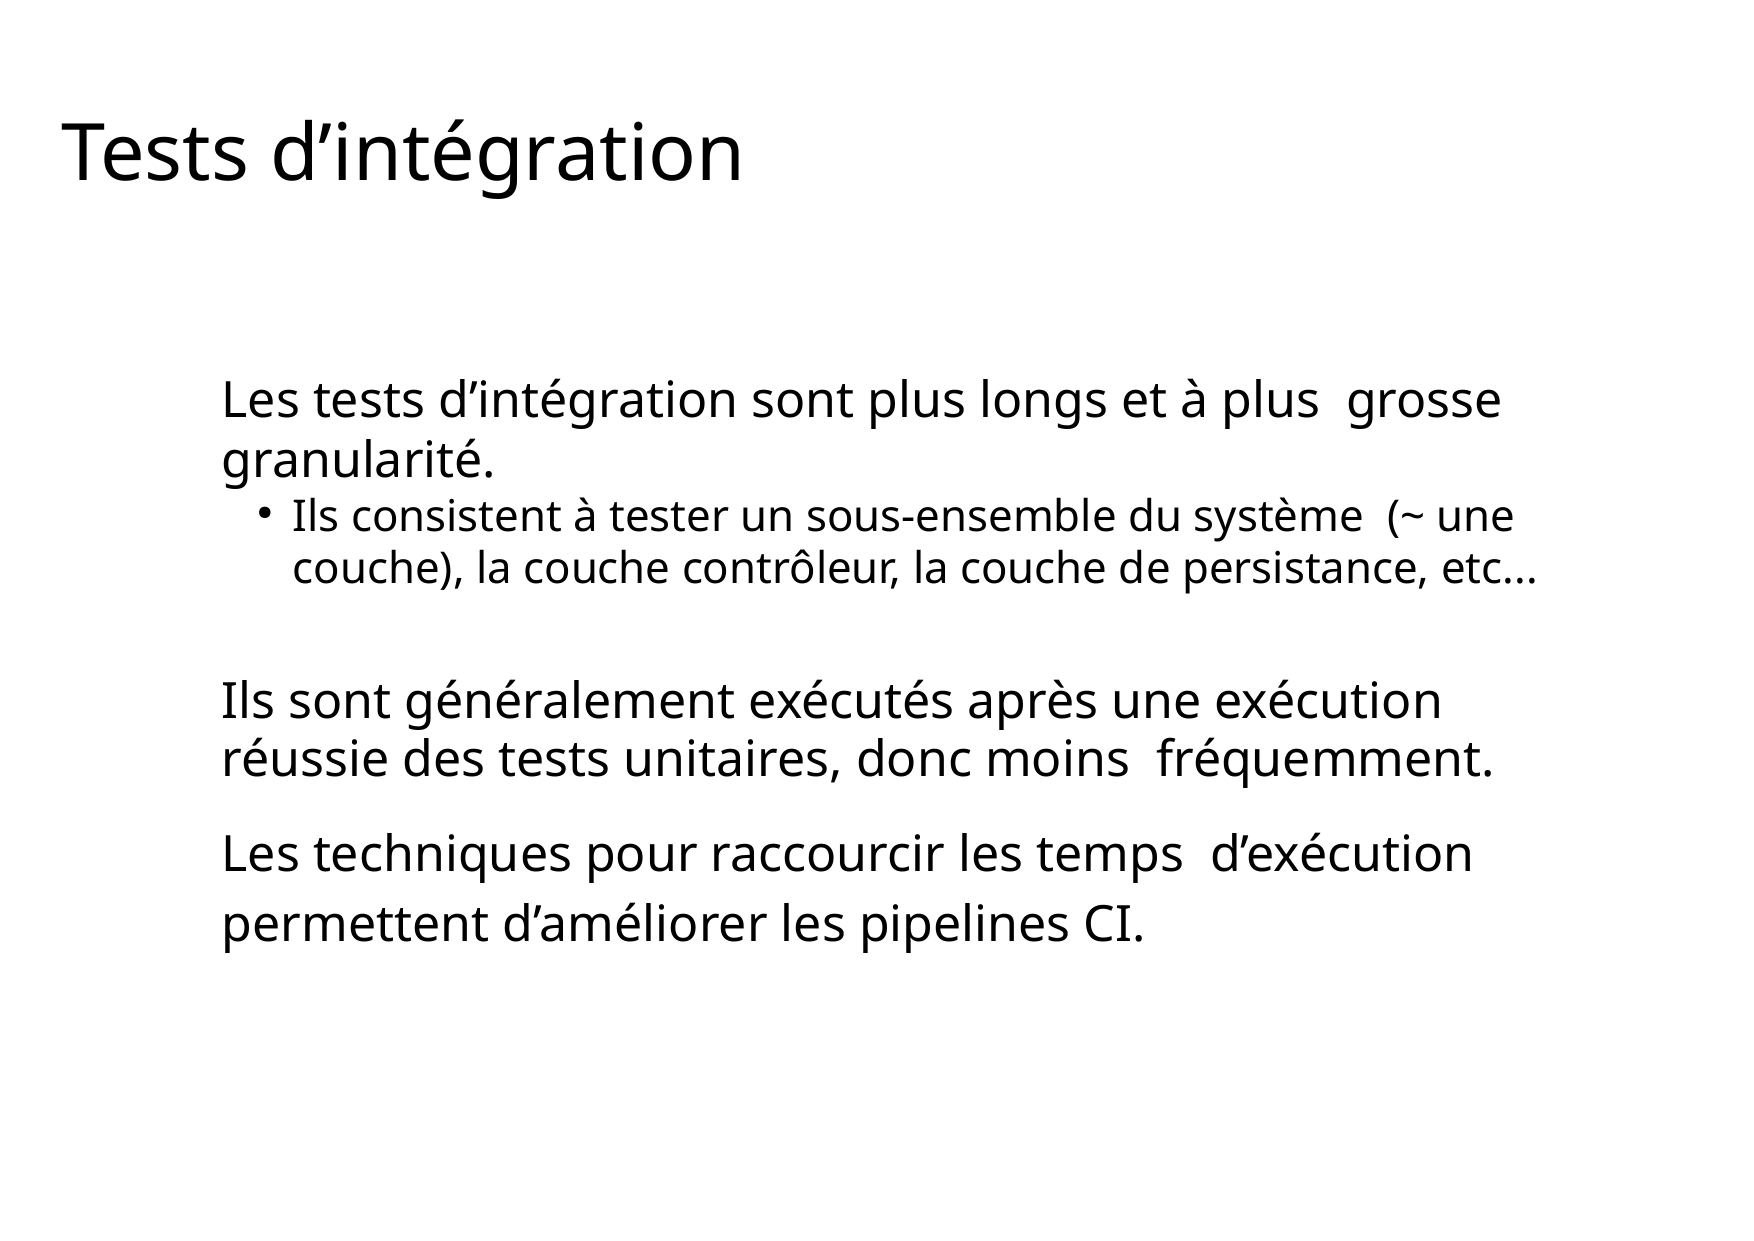

# Tests d’intégration
Les tests d’intégration sont plus longs et à plus grosse granularité.
Ils consistent à tester un sous-ensemble du système (~ une couche), la couche contrôleur, la couche de persistance, etc...
Ils sont généralement exécutés après une exécution réussie des tests unitaires, donc moins fréquemment.
Les techniques pour raccourcir les temps d’exécution permettent d’améliorer les pipelines CI.